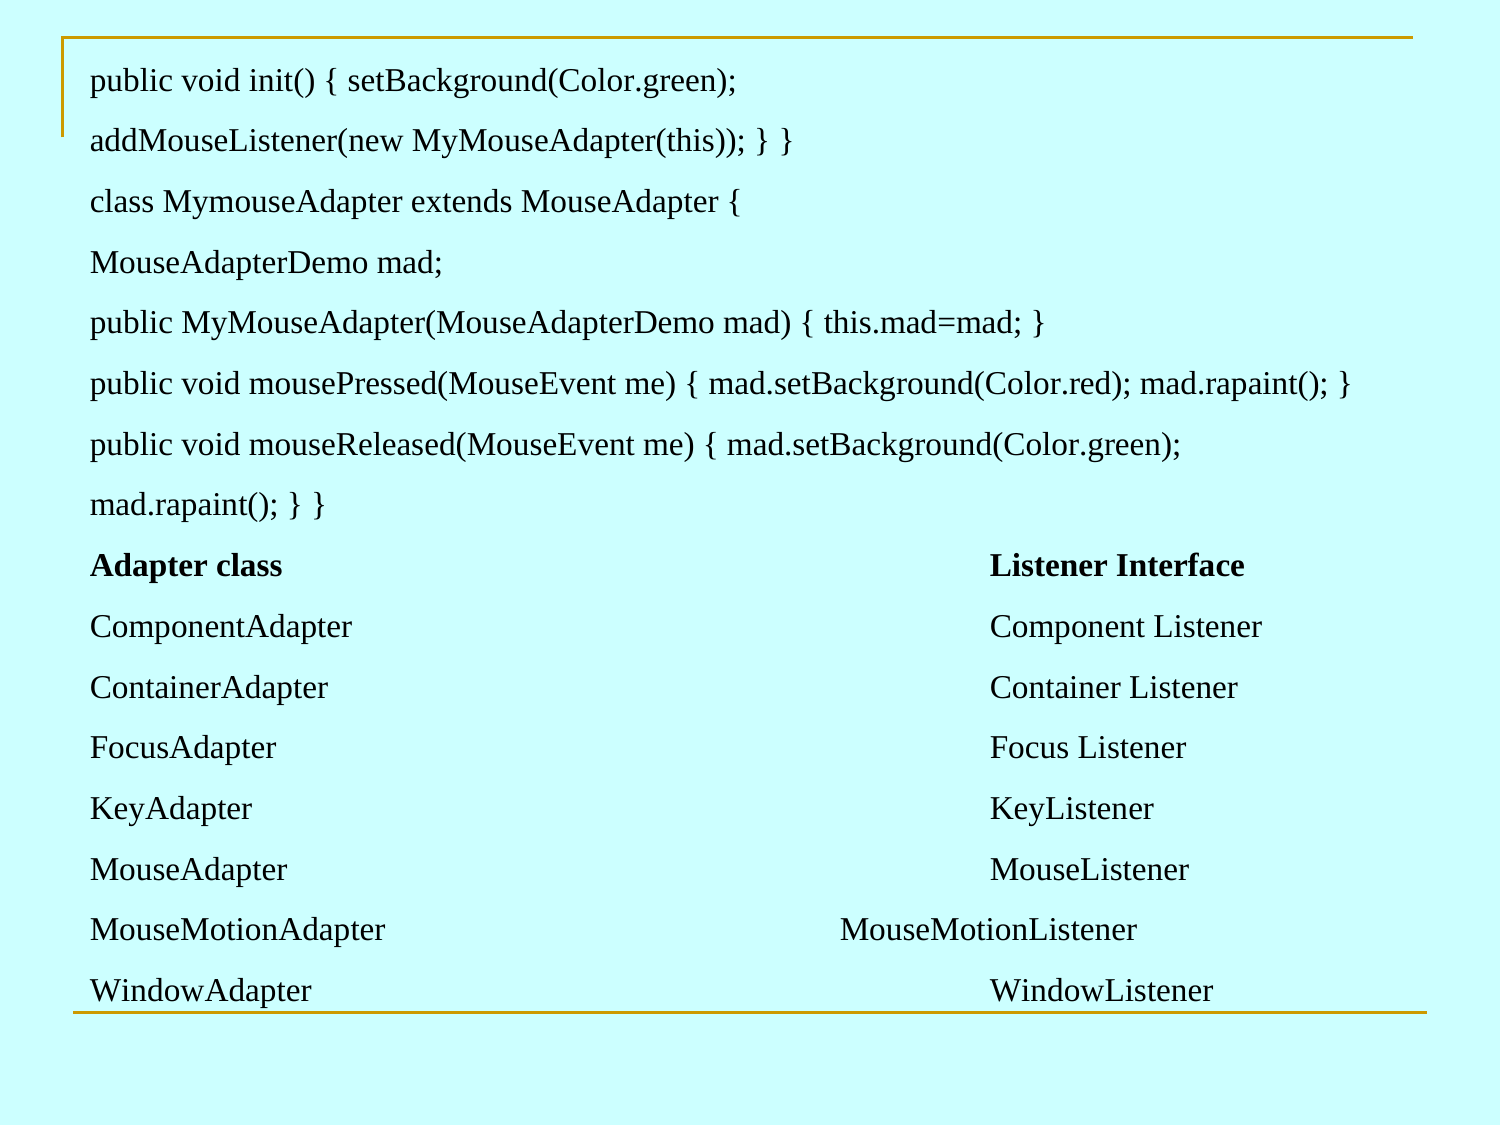

public void init() { setBackground(Color.green);
addMouseListener(new MyMouseAdapter(this)); } }
class MymouseAdapter extends MouseAdapter {
MouseAdapterDemo mad;
public MyMouseAdapter(MouseAdapterDemo mad) { this.mad=mad; }
public void mousePressed(MouseEvent me) { mad.setBackground(Color.red); mad.rapaint(); }
public void mouseReleased(MouseEvent me) { mad.setBackground(Color.green);
mad.rapaint(); } }
Adapter class 					Listener Interface
ComponentAdapter					Component Listener
ContainerAdapter					Container Listener
FocusAdapter					Focus Listener
KeyAdapter					KeyListener
MouseAdapter					MouseListener
MouseMotionAdapter				MouseMotionListener
WindowAdapter					WindowListener